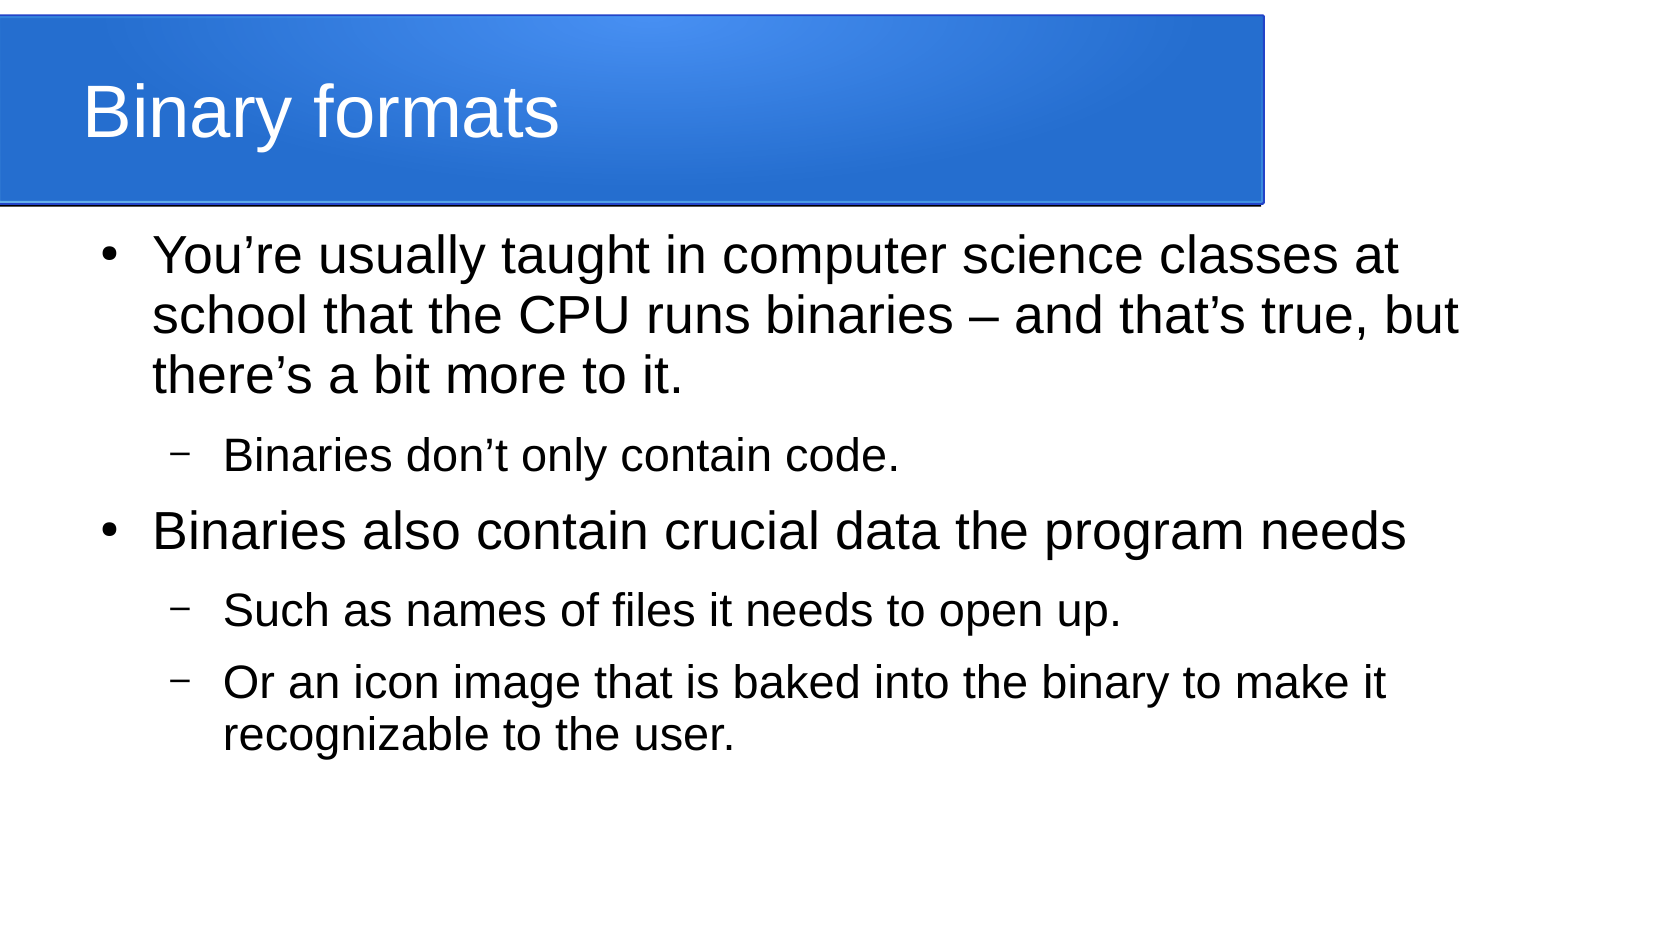

# Binary formats
You’re usually taught in computer science classes at school that the CPU runs binaries – and that’s true, but there’s a bit more to it.
Binaries don’t only contain code.
Binaries also contain crucial data the program needs
Such as names of files it needs to open up.
Or an icon image that is baked into the binary to make it recognizable to the user.